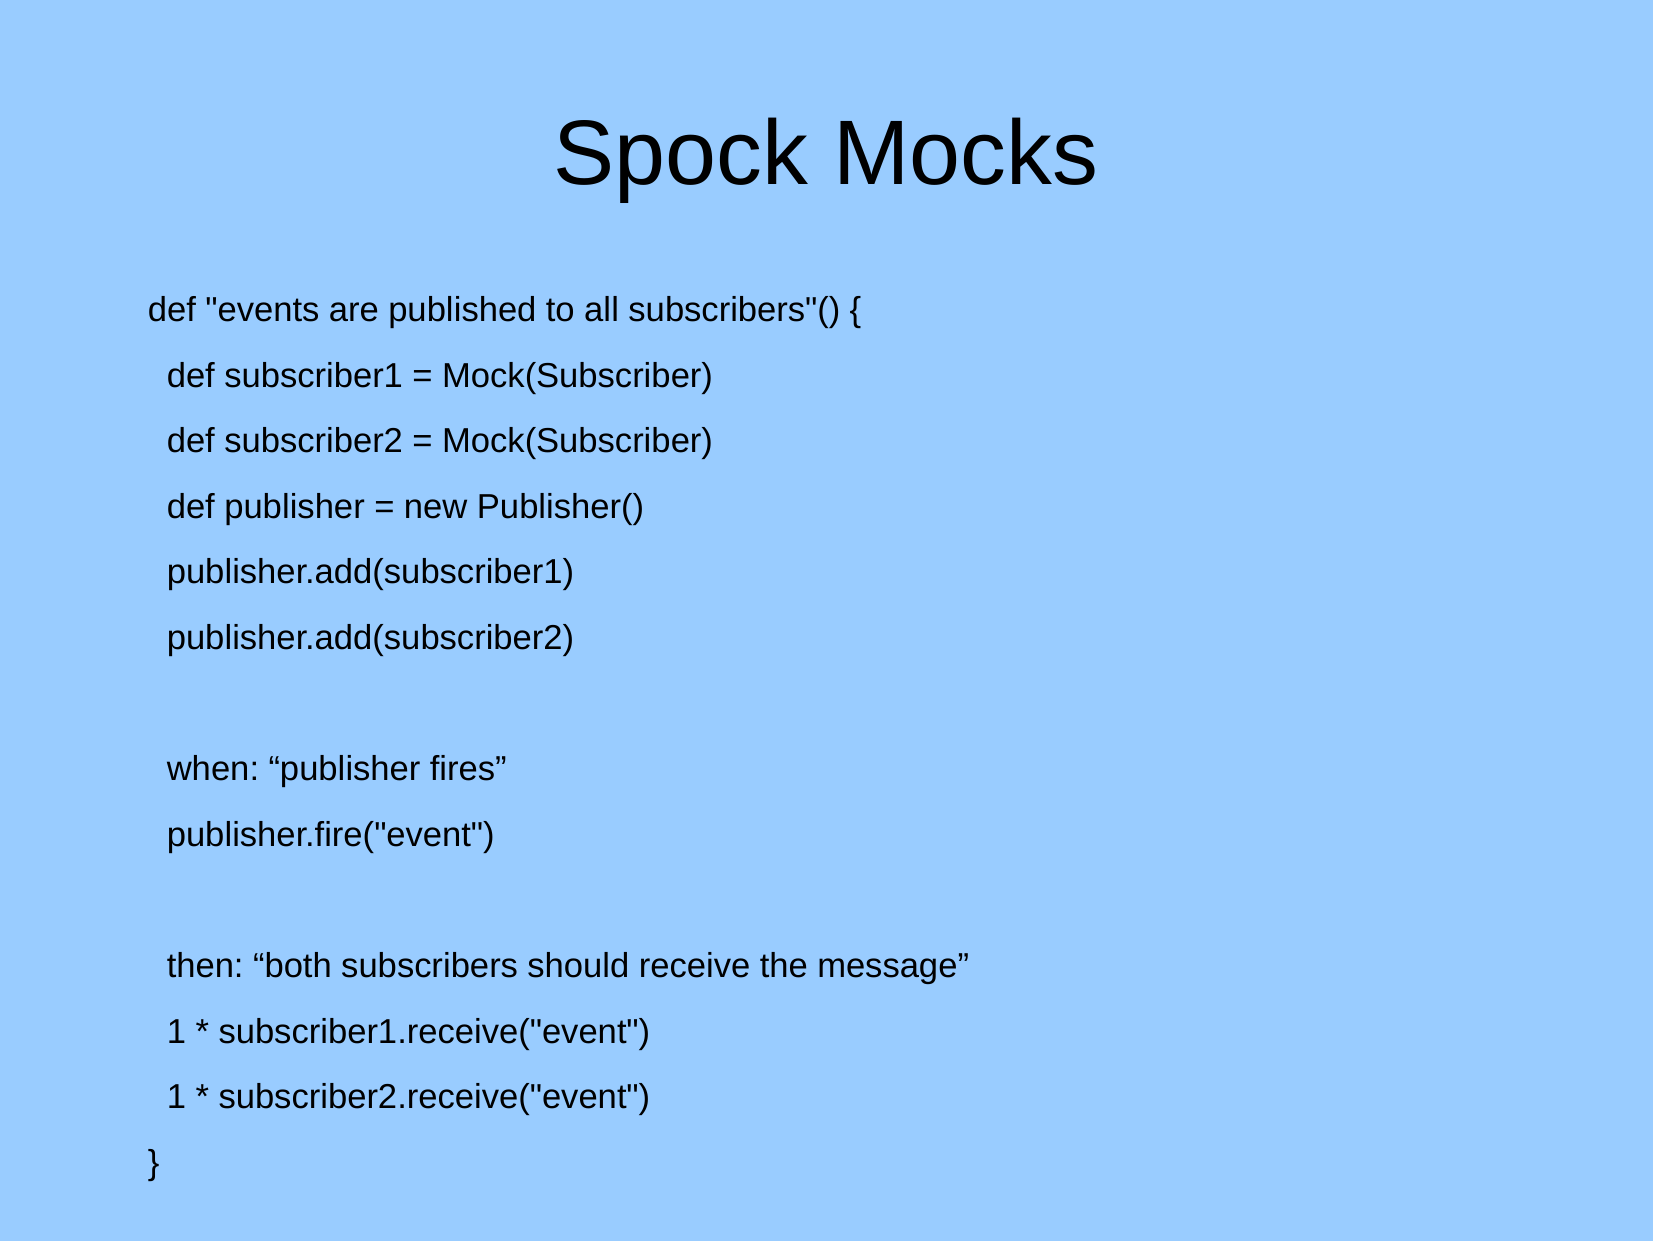

# Spock Mocks
def "events are published to all subscribers"() {
 def subscriber1 = Mock(Subscriber)
 def subscriber2 = Mock(Subscriber)
 def publisher = new Publisher()
 publisher.add(subscriber1)
 publisher.add(subscriber2)
 when: “publisher fires”
 publisher.fire("event")
 then: “both subscribers should receive the message”
 1 * subscriber1.receive("event")
 1 * subscriber2.receive("event")
}